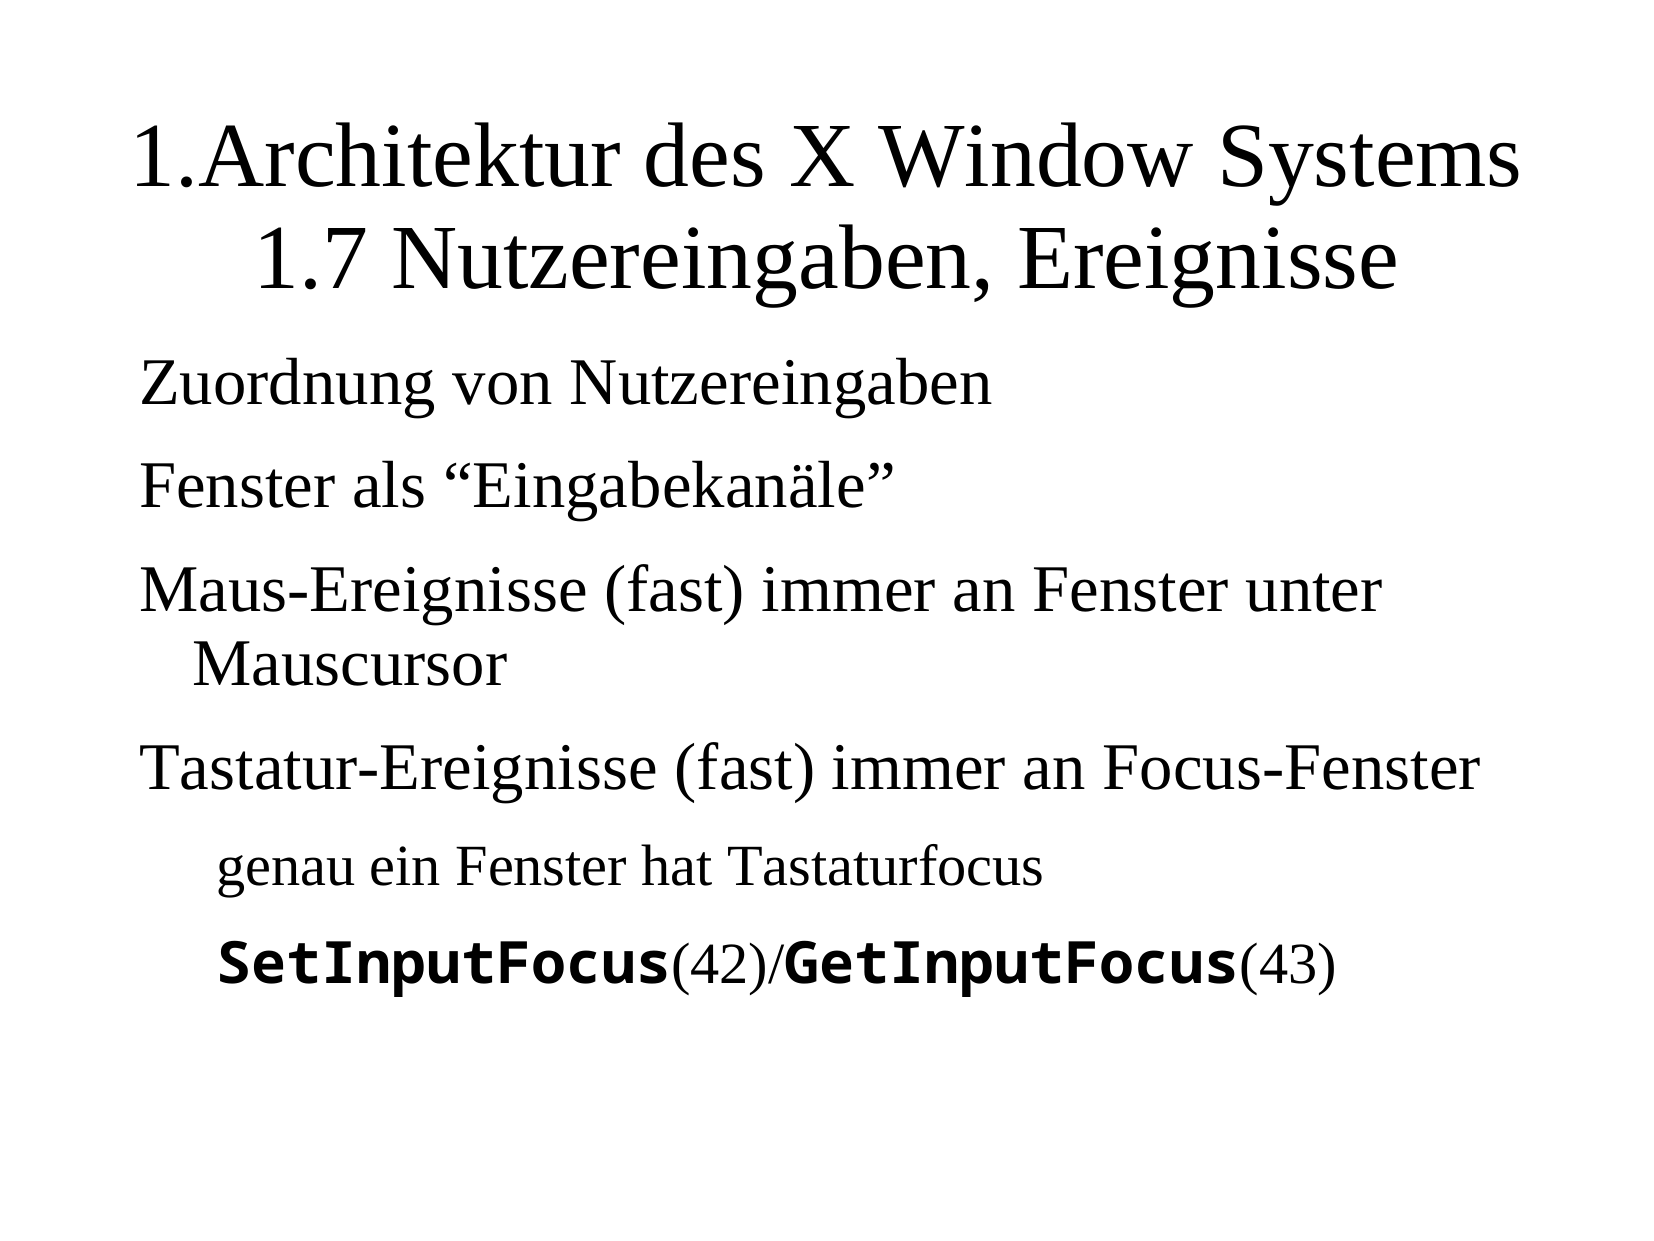

# 1.Architektur des X Window Systems 1.7 Nutzereingaben, Ereignisse
Zuordnung von Nutzereingaben
Fenster als “Eingabekanäle”
Maus-Ereignisse (fast) immer an Fenster unter Mauscursor
Tastatur-Ereignisse (fast) immer an Focus-Fenster
genau ein Fenster hat Tastaturfocus
SetInputFocus(42)/GetInputFocus(43)